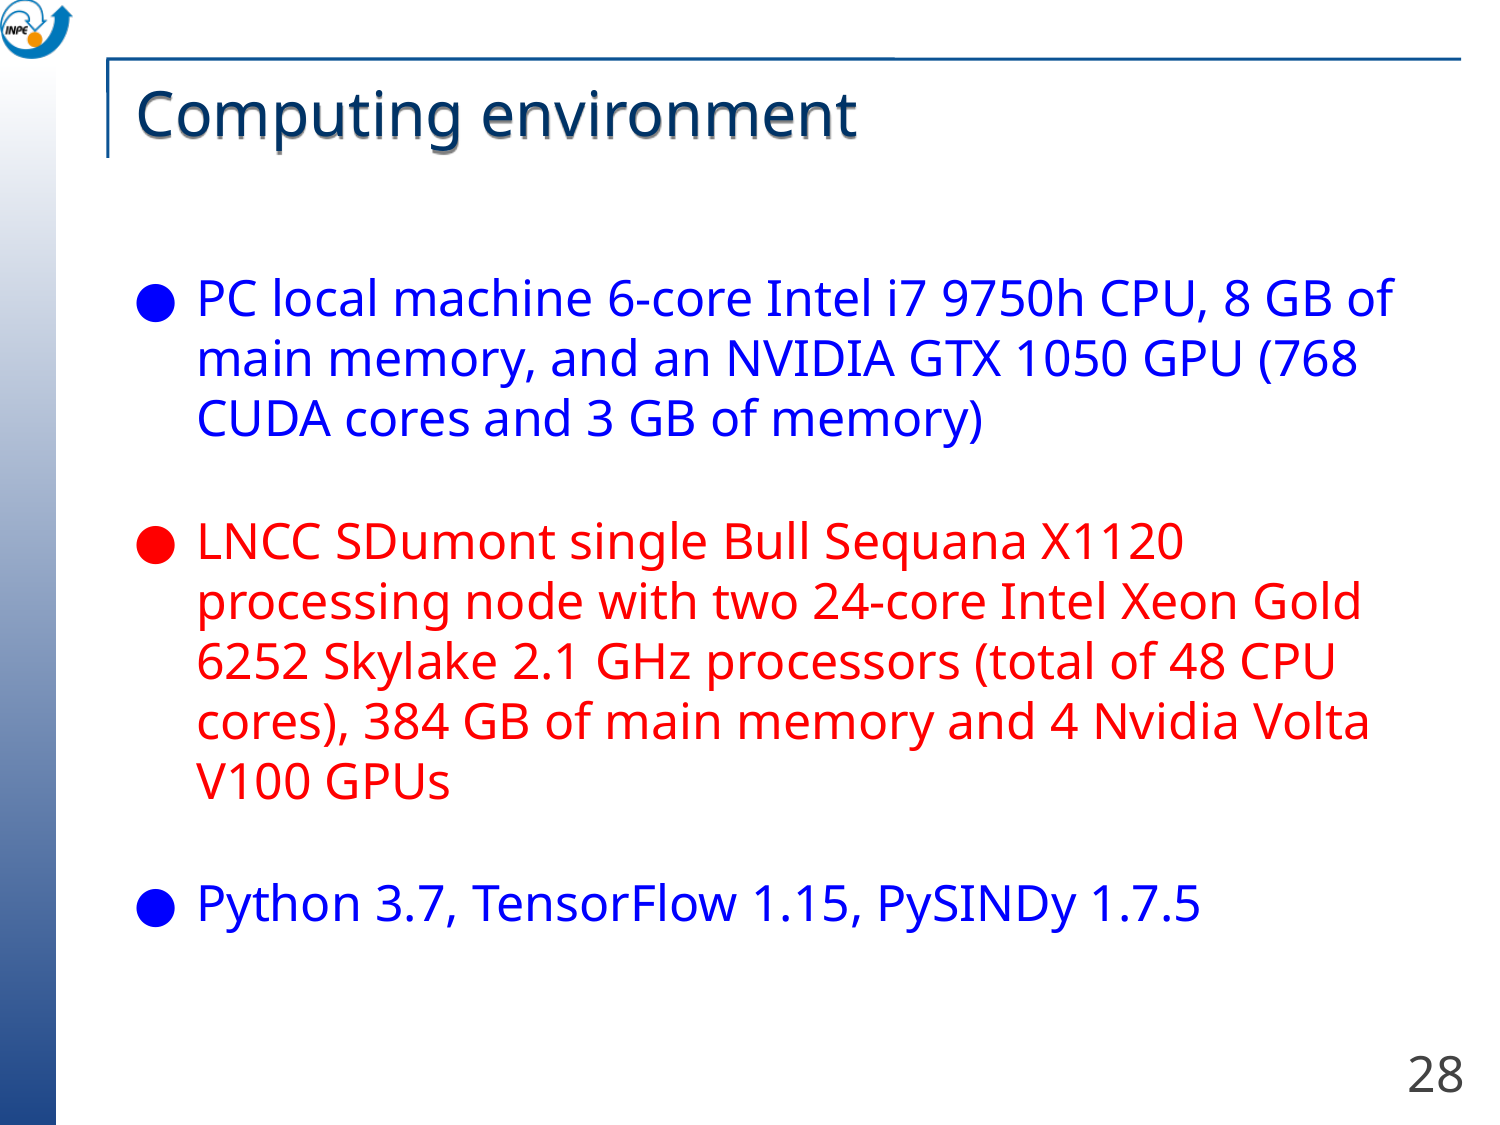

# Computing environment
PC local machine 6-core Intel i7 9750h CPU, 8 GB of main memory, and an NVIDIA GTX 1050 GPU (768 CUDA cores and 3 GB of memory)
LNCC SDumont single Bull Sequana X1120 processing node with two 24-core Intel Xeon Gold 6252 Skylake 2.1 GHz processors (total of 48 CPU cores), 384 GB of main memory and 4 Nvidia Volta V100 GPUs
Python 3.7, TensorFlow 1.15, PySINDy 1.7.5